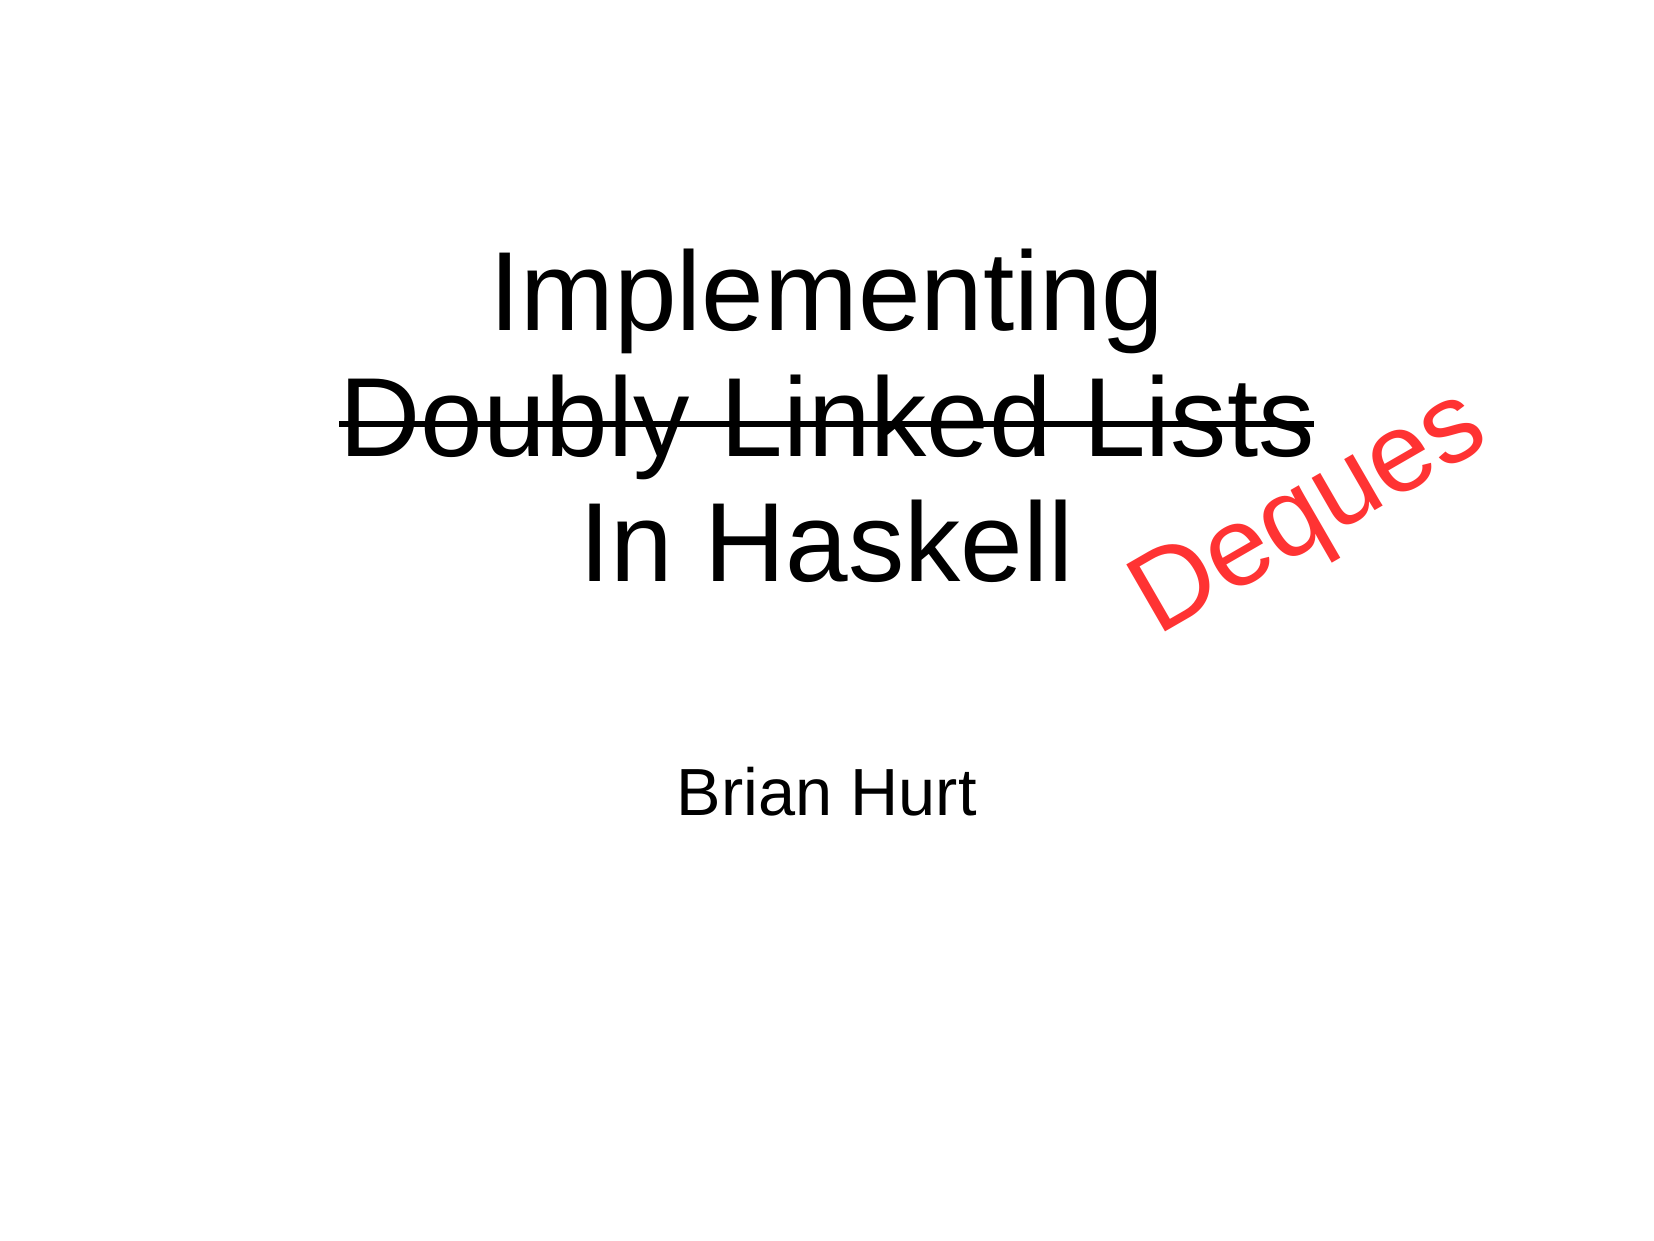

# Implementing
Doubly Linked Lists
In Haskell
Brian Hurt
Deques